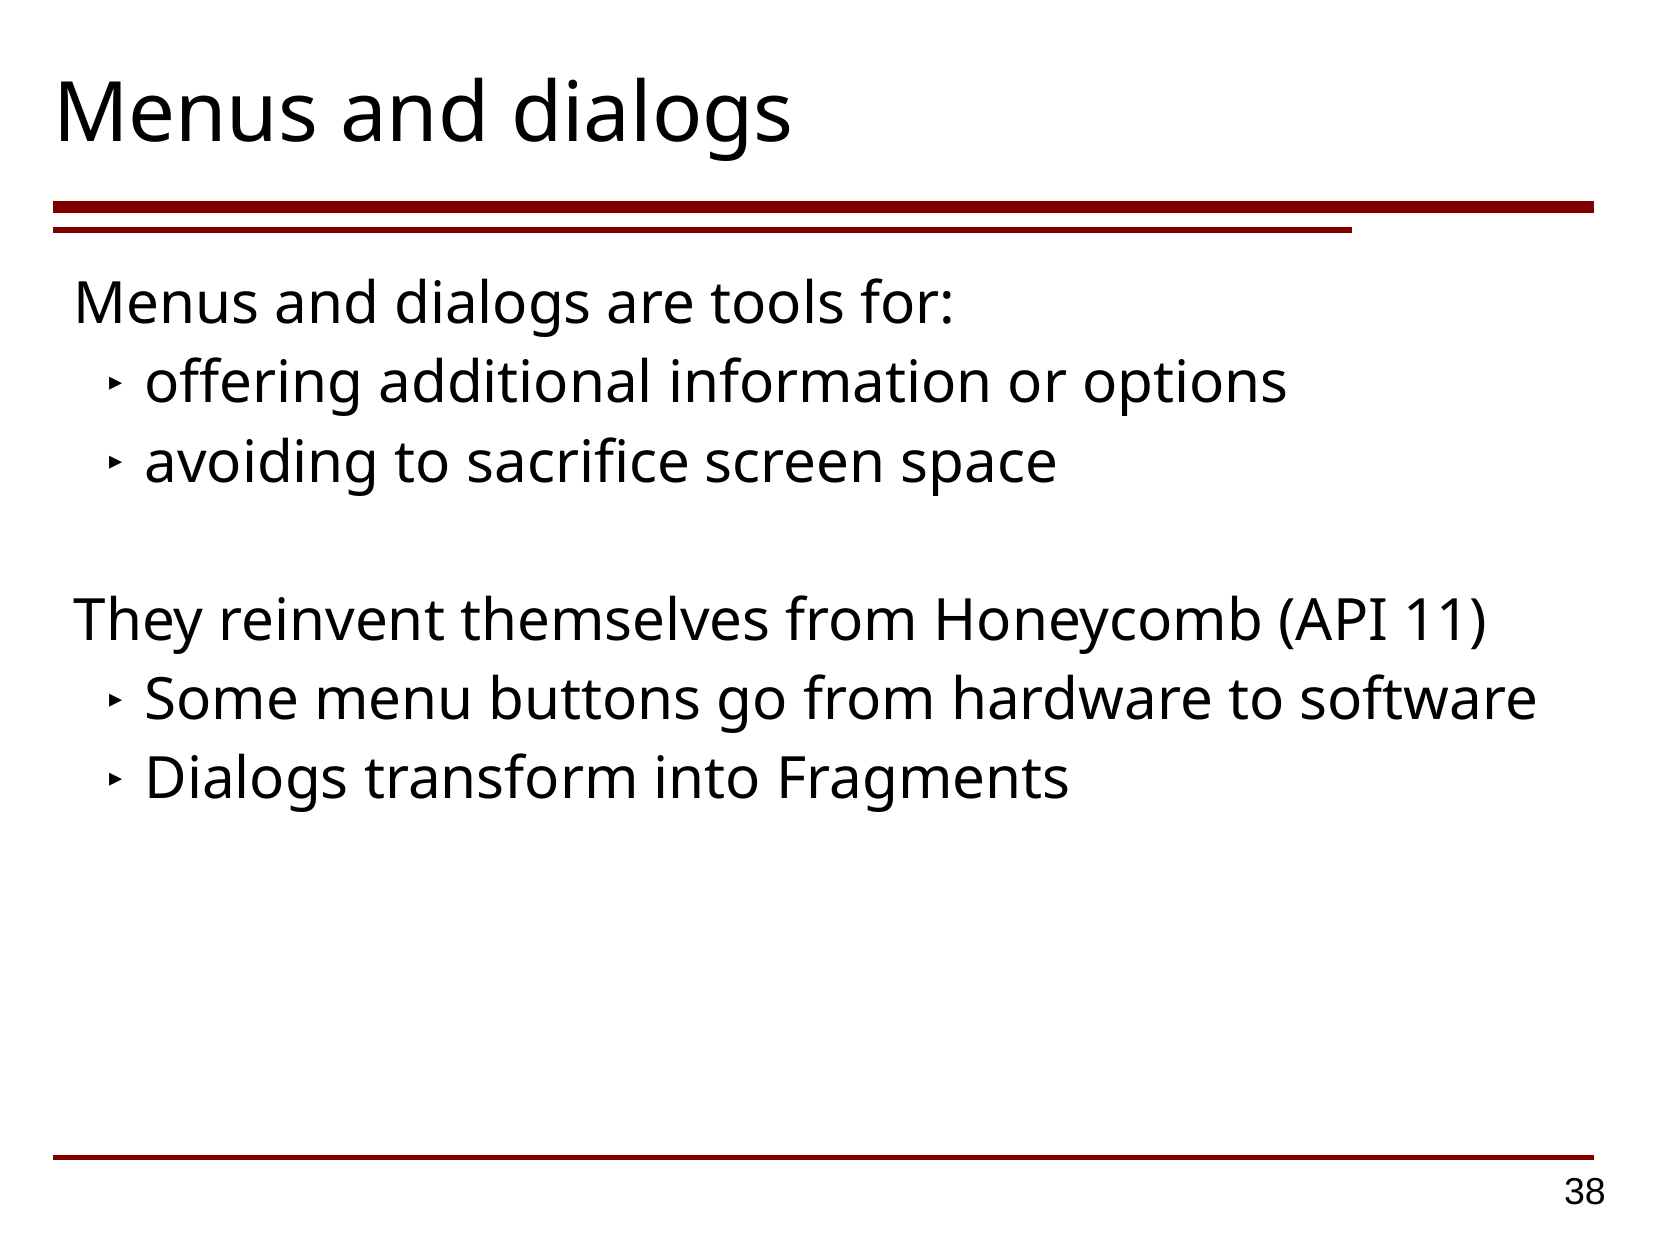

# Menus and dialogs
Menus and dialogs are tools for:
offering additional information or options
avoiding to sacrifice screen space
They reinvent themselves from Honeycomb (API 11)
Some menu buttons go from hardware to software
Dialogs transform into Fragments